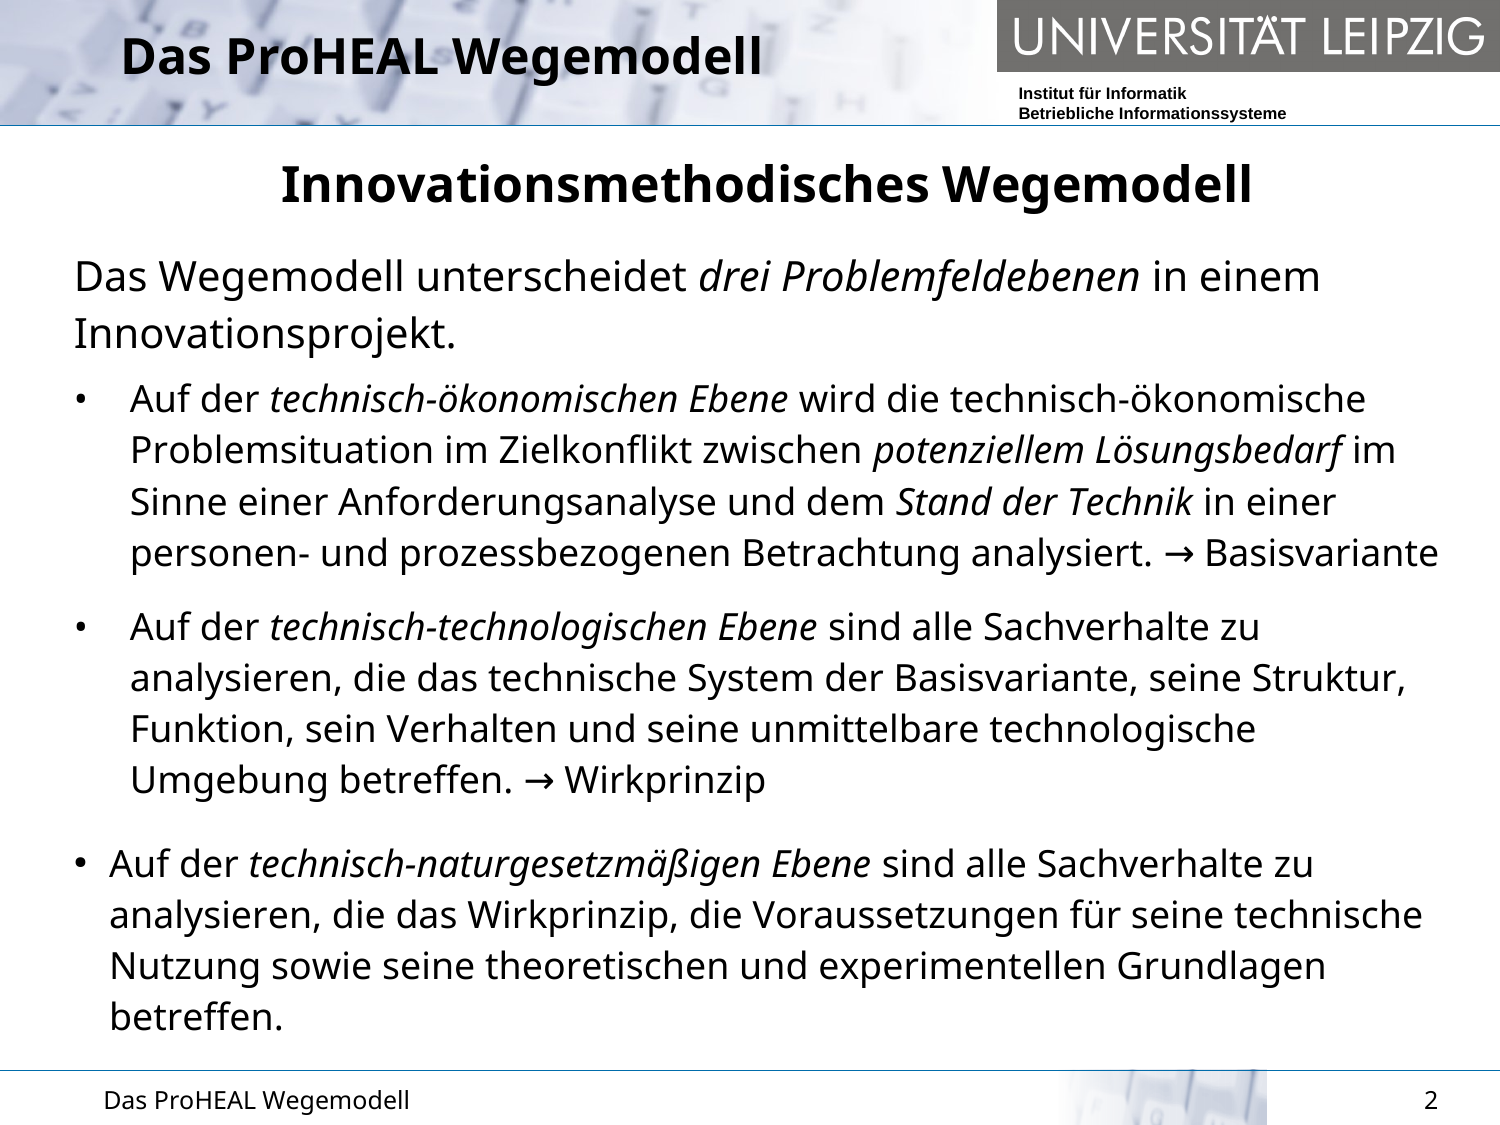

Das ProHEAL Wegemodell
# Innovationsmethodisches Wegemodell
Das Wegemodell unterscheidet drei Problemfeldebenen in einem Innovationsprojekt.
Auf der technisch-ökonomischen Ebene wird die technisch-ökonomische Problemsituation im Zielkonflikt zwischen potenziellem Lösungsbedarf im Sinne einer Anforderungsanalyse und dem Stand der Technik in einer personen- und prozessbezogenen Betrachtung analysiert. → Basisvariante
Auf der technisch-technologischen Ebene sind alle Sachverhalte zu analysieren, die das technische System der Basisvariante, seine Struktur, Funktion, sein Verhalten und seine unmittelbare technologische Umgebung betreffen. → Wirkprinzip
Auf der technisch-naturgesetzmäßigen Ebene sind alle Sachverhalte zu analysieren, die das Wirkprinzip, die Voraussetzungen für seine technische Nutzung sowie seine theoretischen und experimentellen Grundlagen betreffen.
Das ProHEAL Wegemodell
2